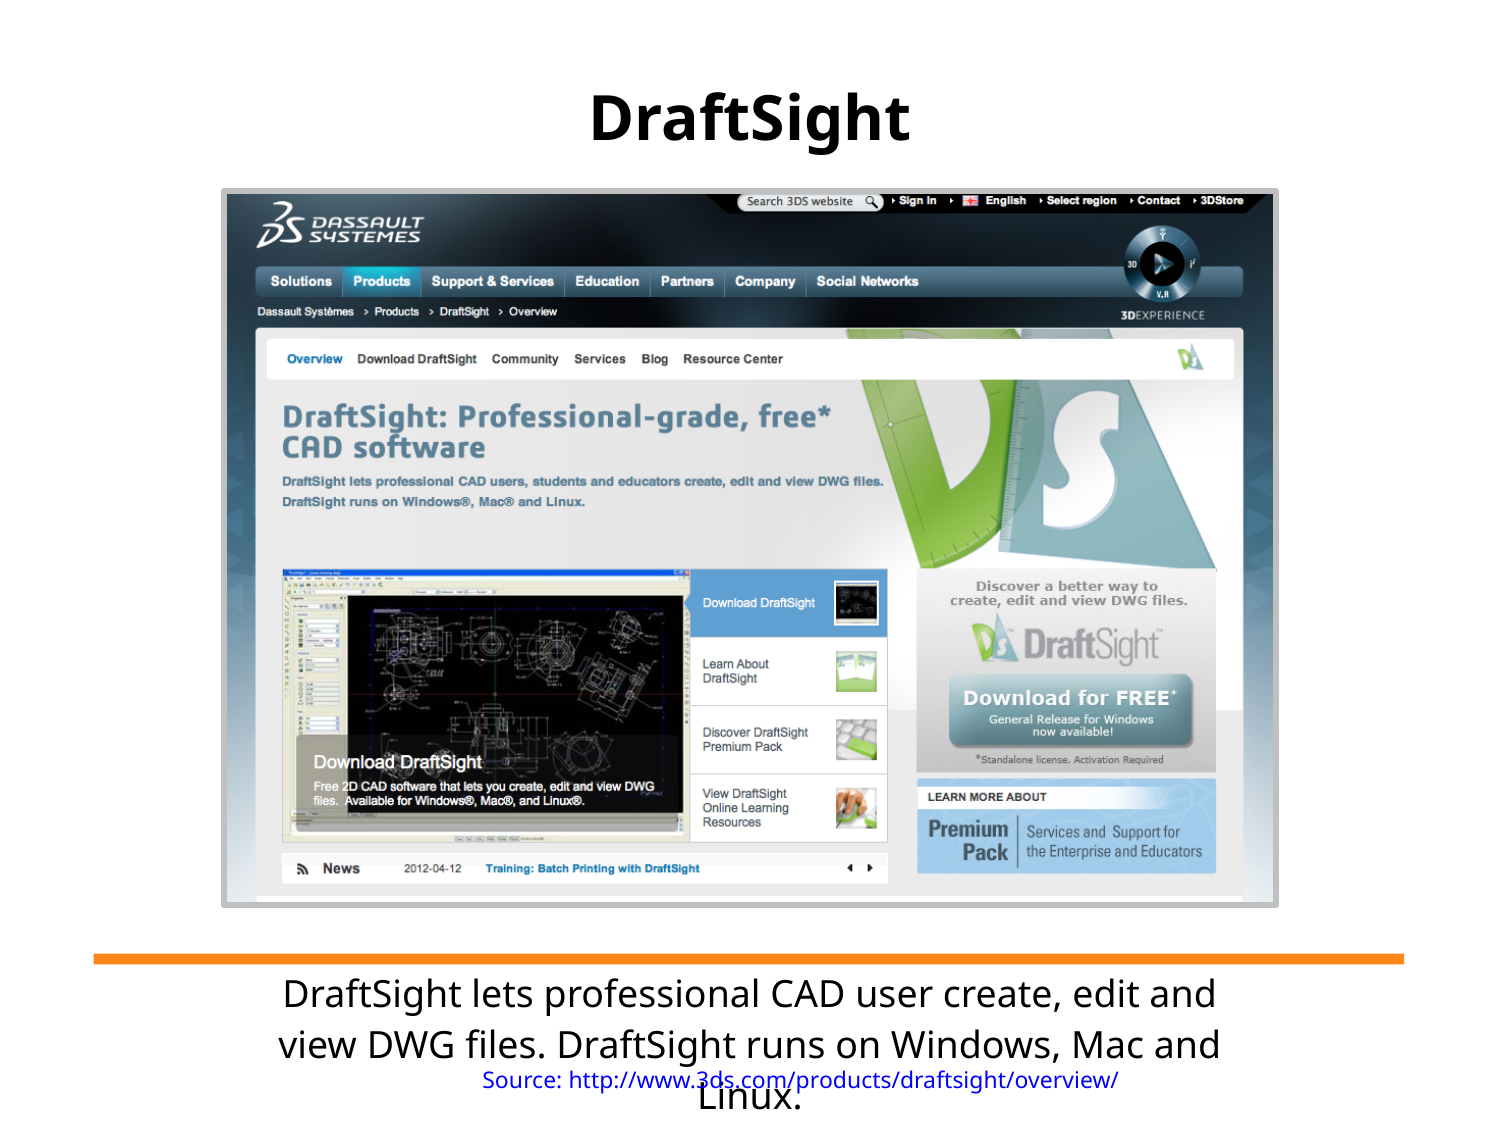

# DraftSight
DraftSight lets professional CAD user create, edit and view DWG files. DraftSight runs on Windows, Mac and Linux.
Source: http://www.3ds.com/products/draftsight/overview/